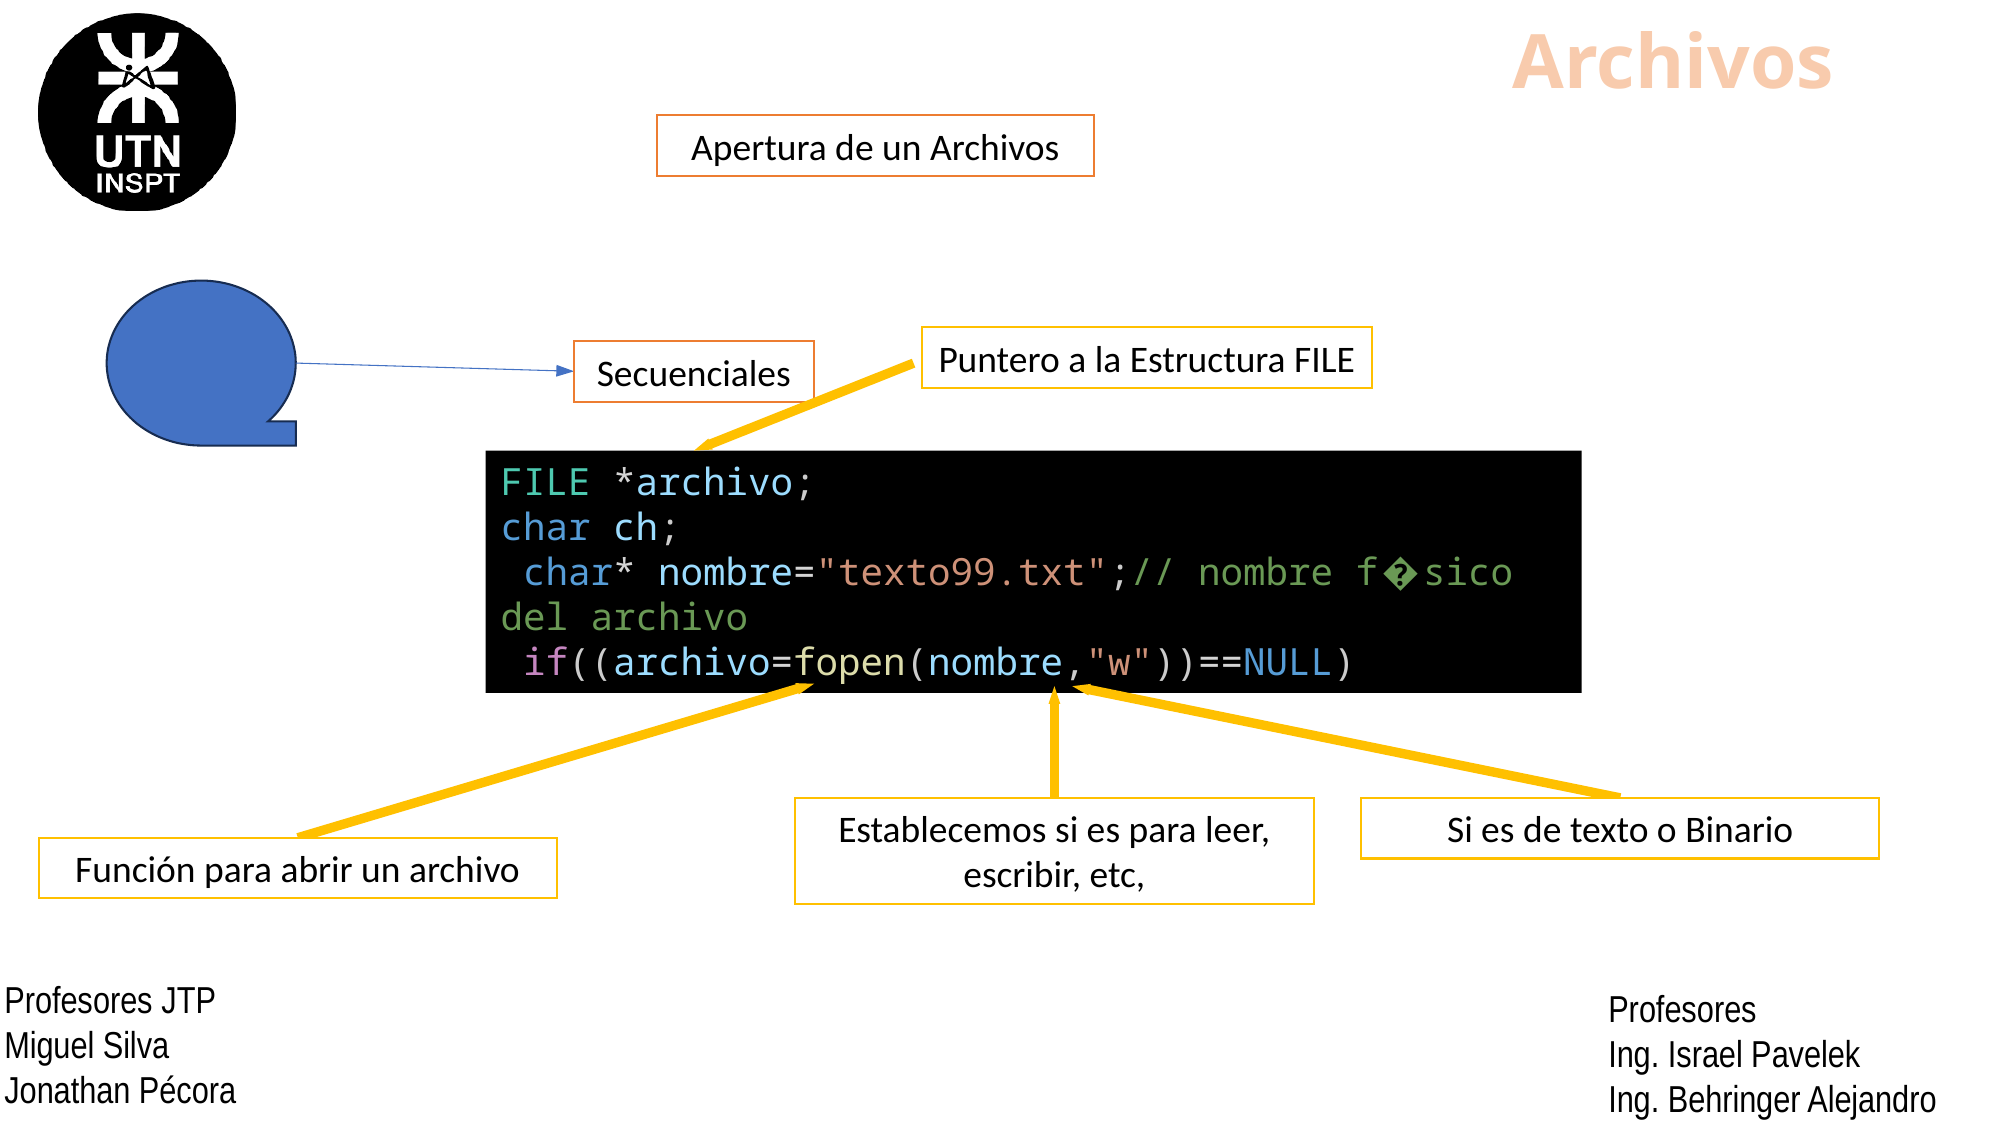

Archivos
Apertura de un Archivos
Puntero a la Estructura FILE
Secuenciales
FILE *archivo;
char ch;
 char* nombre="texto99.txt";// nombre f�sico del archivo
 if((archivo=fopen(nombre,"w"))==NULL)
Establecemos si es para leer, escribir, etc,
Si es de texto o Binario
Función para abrir un archivo
Profesores JTP
Miguel Silva
Jonathan Pécora
Profesores
Ing. Israel Pavelek
Ing. Behringer Alejandro